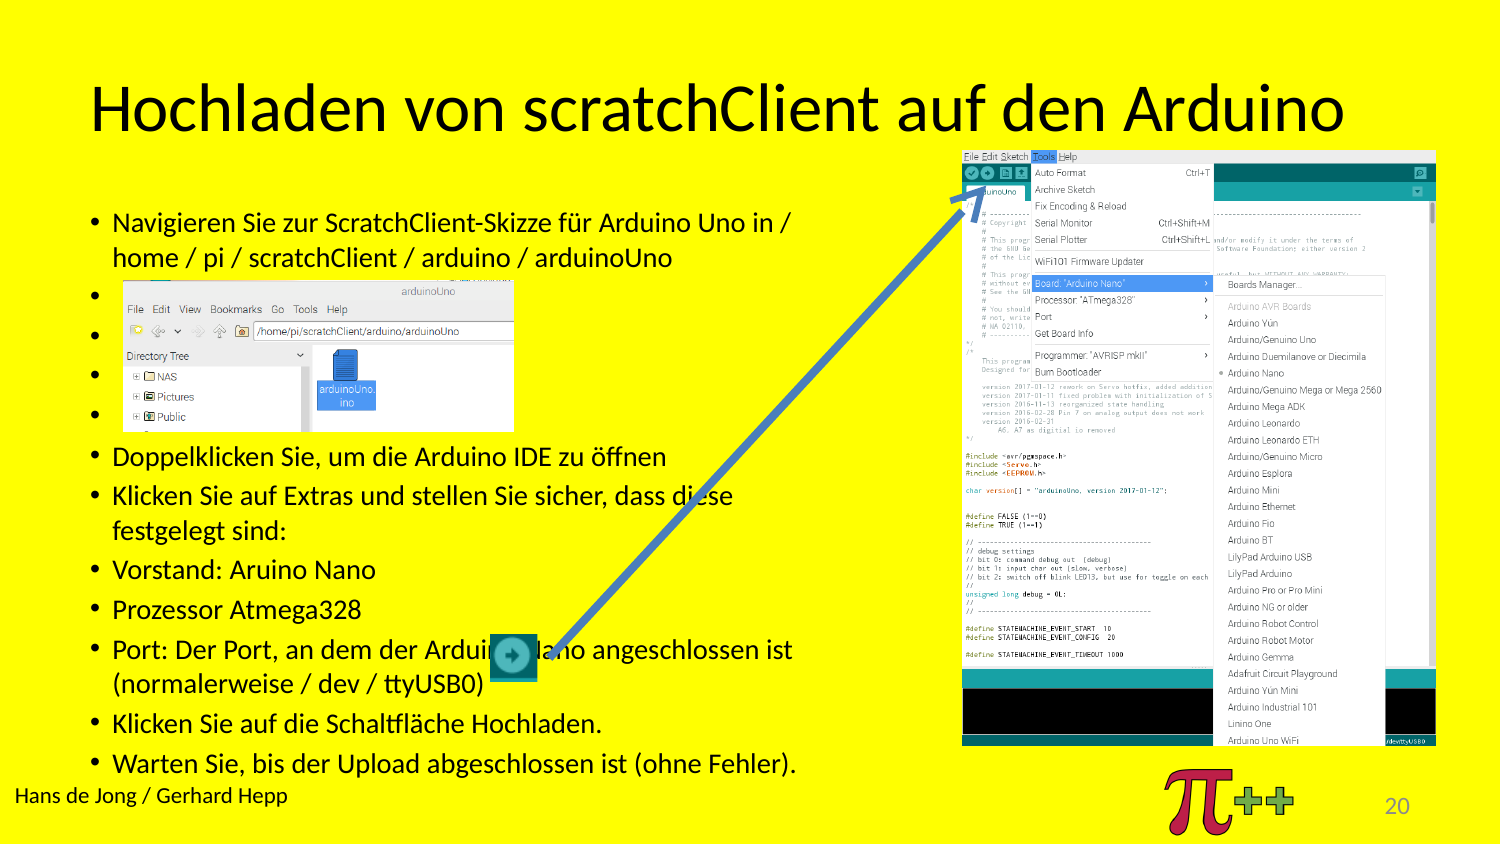

# Hochladen von scratchClient auf den Arduino
Navigieren Sie zur ScratchClient-Skizze für Arduino Uno in / home / pi / scratchClient / arduino / arduinoUno
Doppelklicken Sie, um die Arduino IDE zu öffnen
Klicken Sie auf Extras und stellen Sie sicher, dass diese festgelegt sind:
Vorstand: Aruino Nano
Prozessor Atmega328
Port: Der Port, an dem der Arduino Nano angeschlossen ist (normalerweise / dev / ttyUSB0)
Klicken Sie auf die Schaltfläche Hochladen.
Warten Sie, bis der Upload abgeschlossen ist (ohne Fehler).